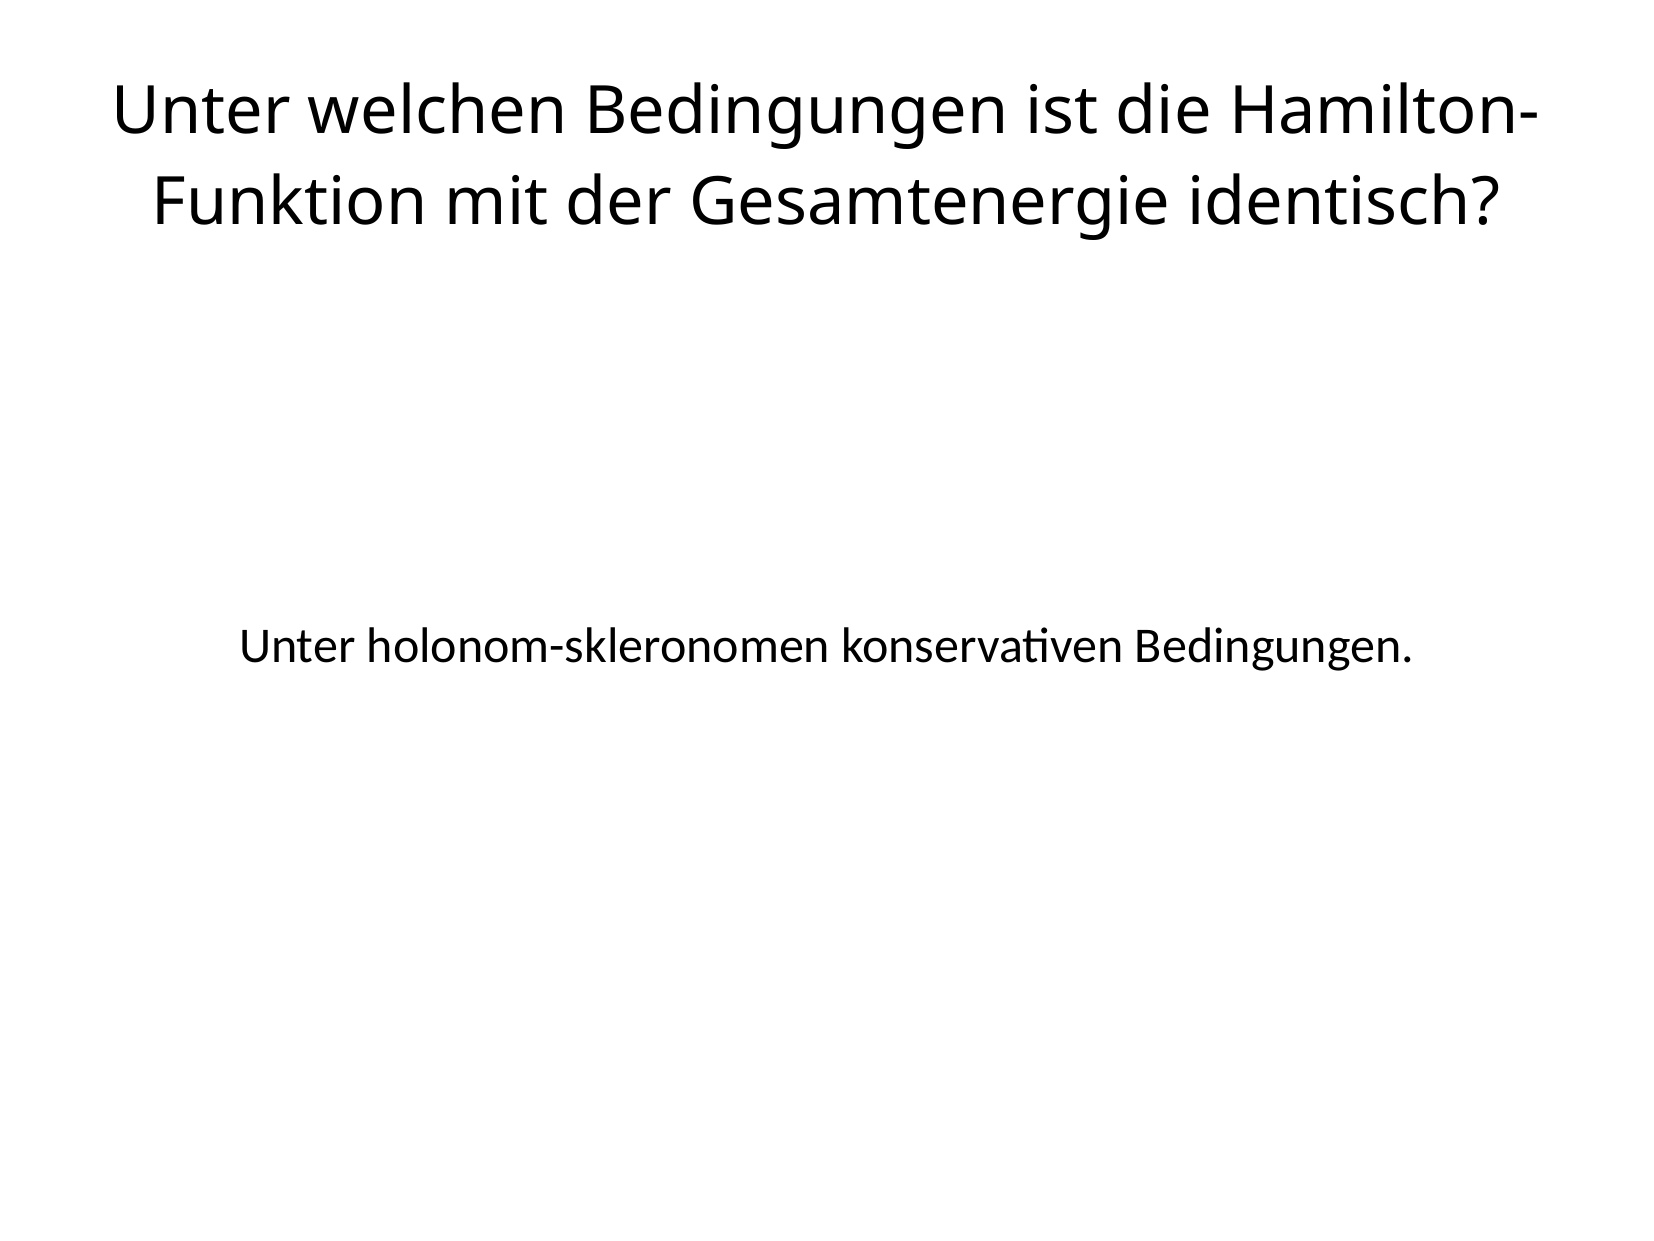

# Unter welchen Bedingungen ist die Hamilton-Funktion mit der Gesamtenergie identisch?
Unter holonom-skleronomen konservativen Bedingungen.